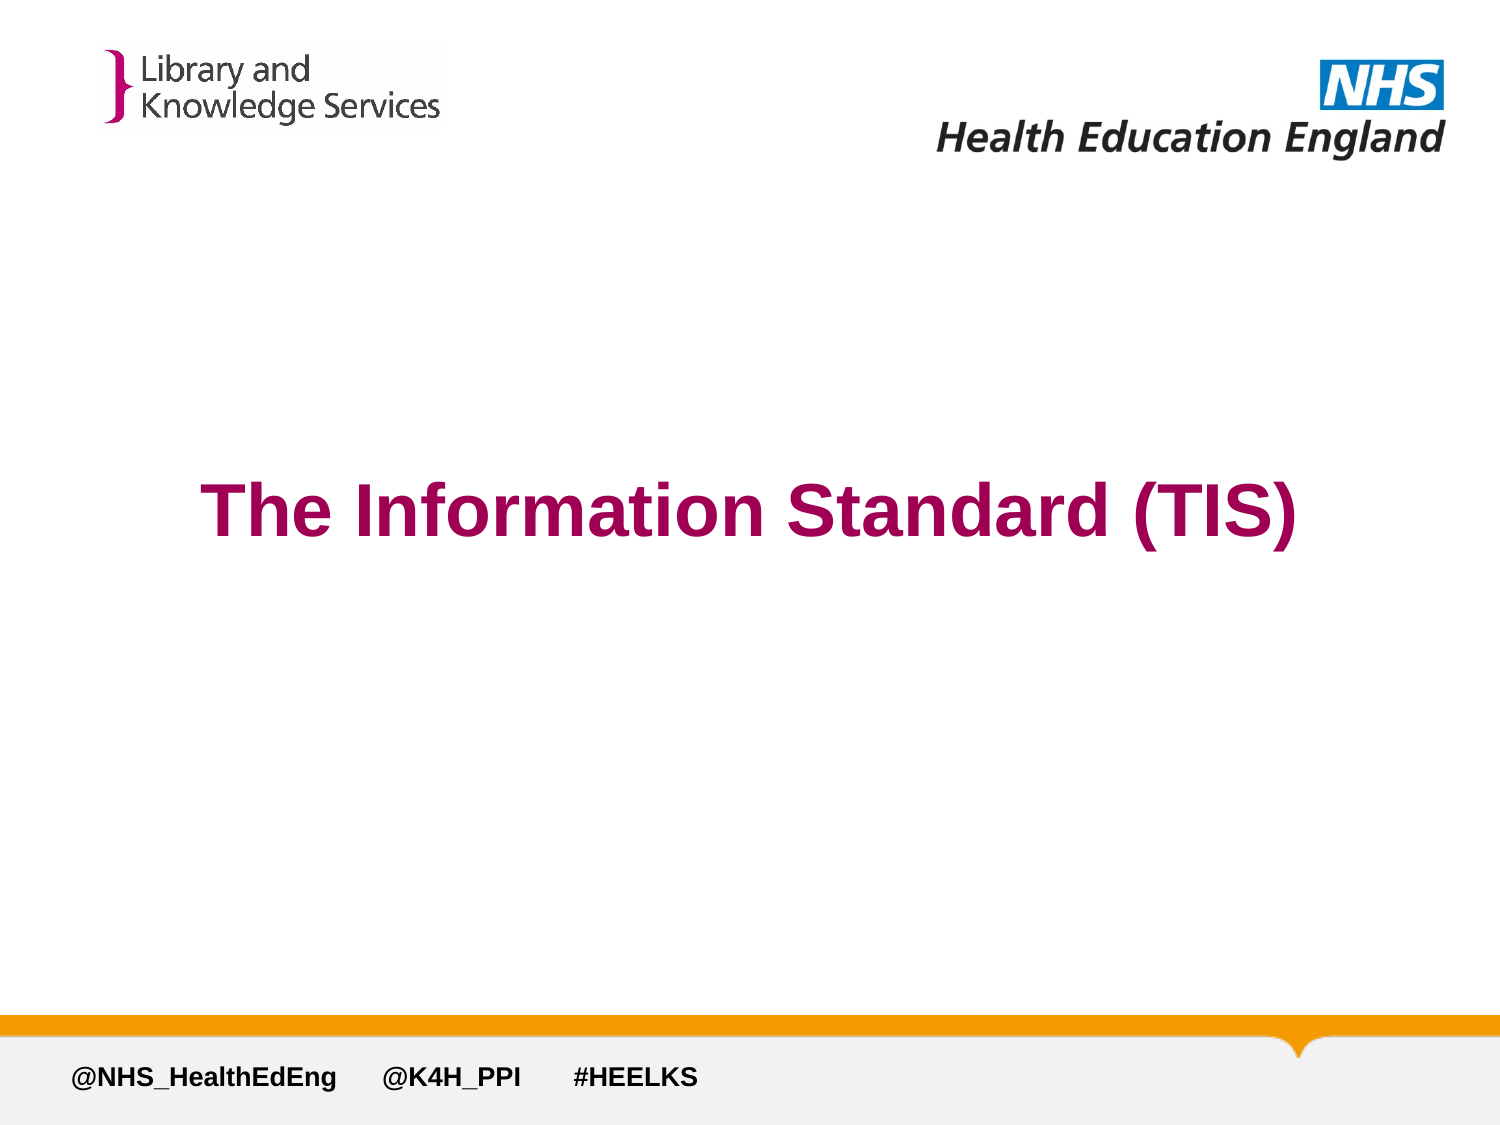

# The Information Standard (TIS)
@NHS_HealthEdEng @K4H_PPI #HEELKS